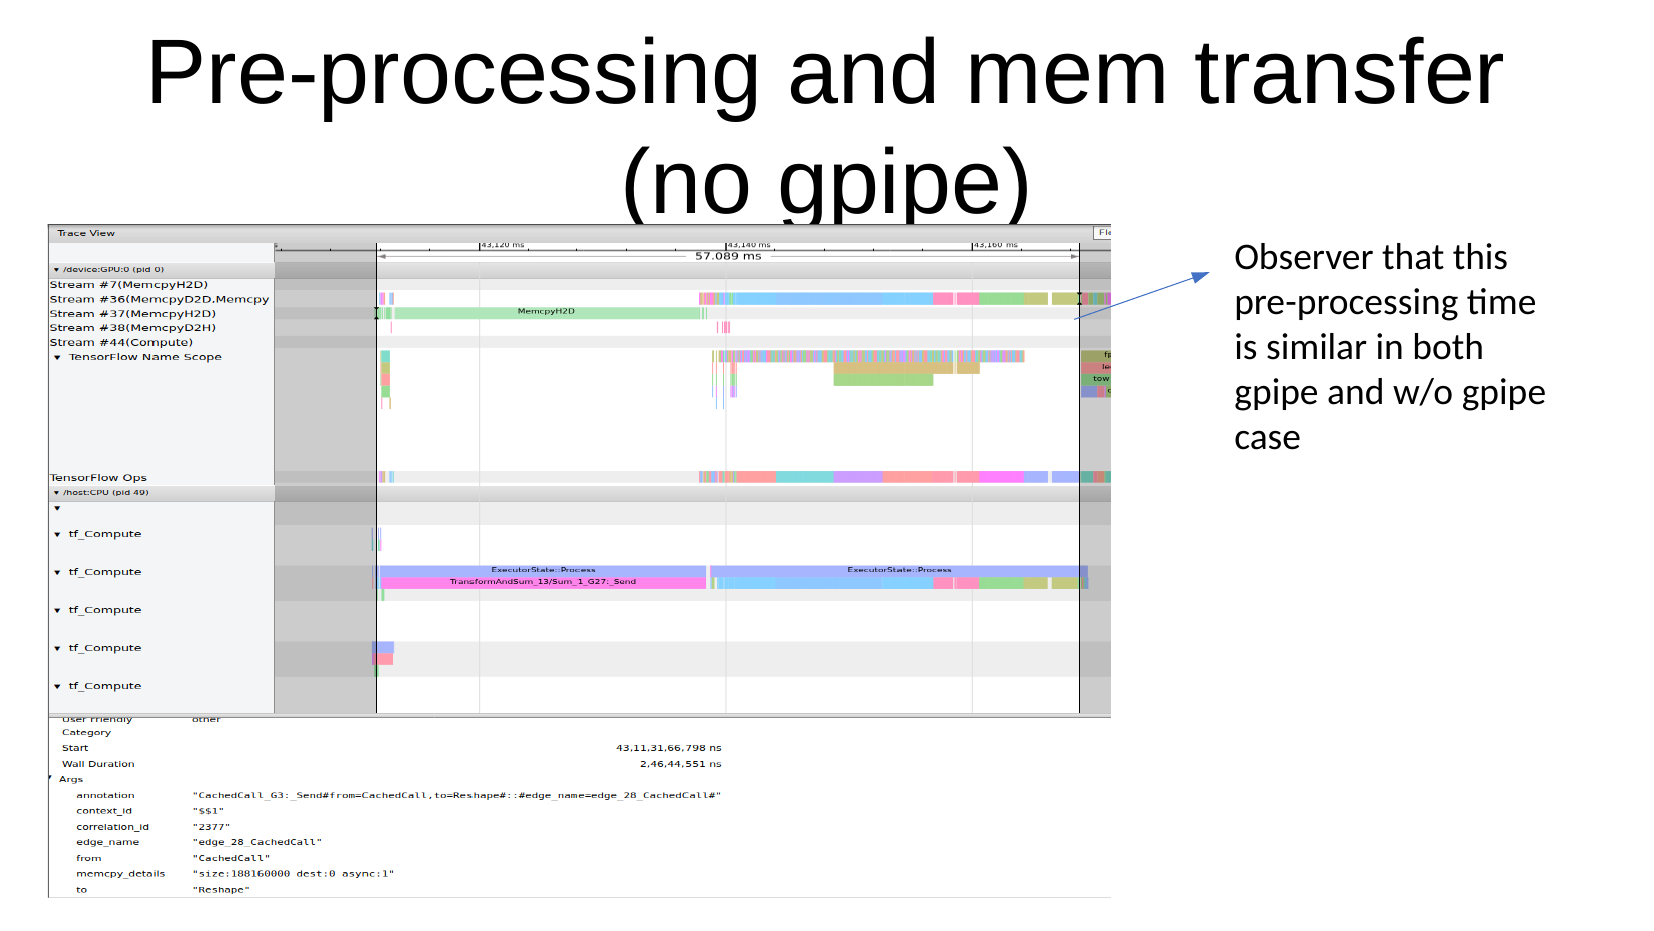

# Pre-processing and mem transfer (no gpipe)
Observer that this pre-processing time is similar in both gpipe and w/o gpipe case